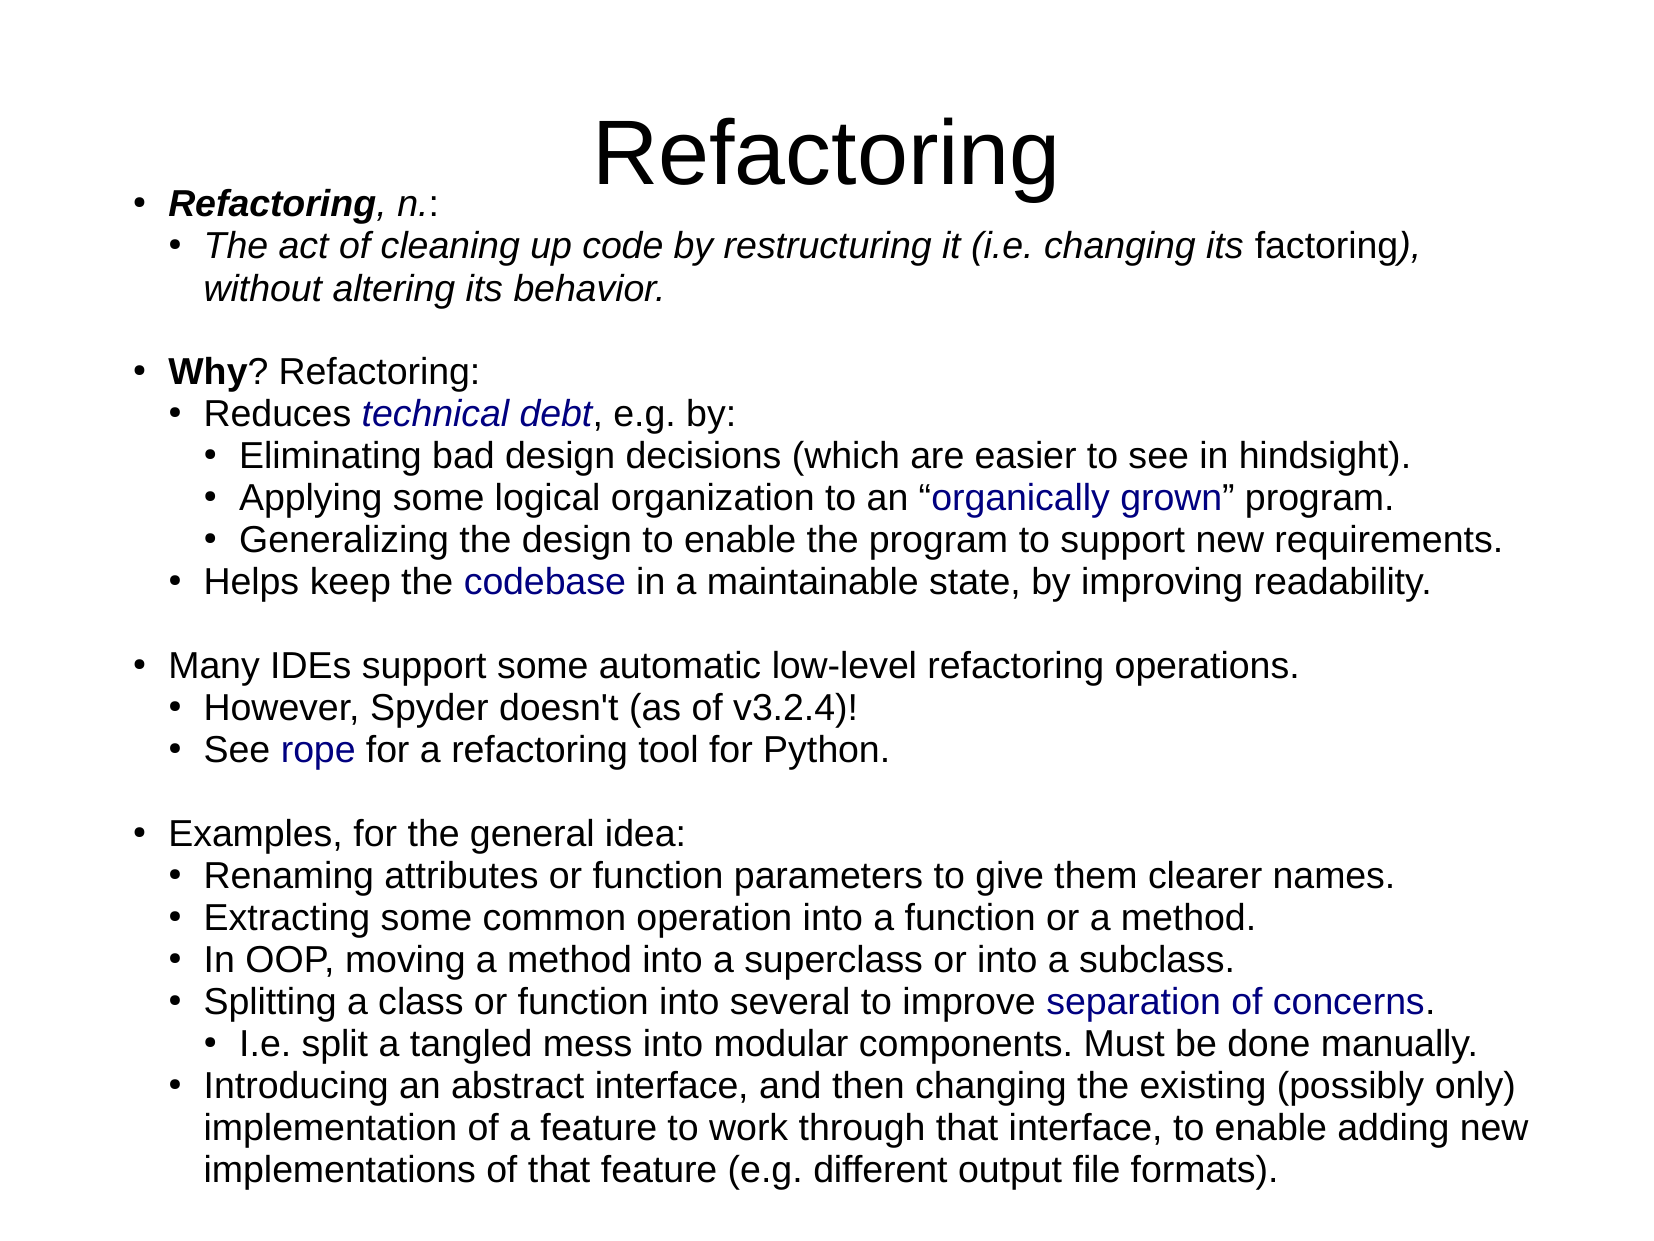

# Refactoring
Refactoring, n.:
The act of cleaning up code by restructuring it (i.e. changing its factoring), without altering its behavior.
Why? Refactoring:
Reduces technical debt, e.g. by:
Eliminating bad design decisions (which are easier to see in hindsight).
Applying some logical organization to an “organically grown” program.
Generalizing the design to enable the program to support new requirements.
Helps keep the codebase in a maintainable state, by improving readability.
Many IDEs support some automatic low-level refactoring operations.
However, Spyder doesn't (as of v3.2.4)!
See rope for a refactoring tool for Python.
Examples, for the general idea:
Renaming attributes or function parameters to give them clearer names.
Extracting some common operation into a function or a method.
In OOP, moving a method into a superclass or into a subclass.
Splitting a class or function into several to improve separation of concerns.
I.e. split a tangled mess into modular components. Must be done manually.
Introducing an abstract interface, and then changing the existing (possibly only) implementation of a feature to work through that interface, to enable adding new implementations of that feature (e.g. different output file formats).